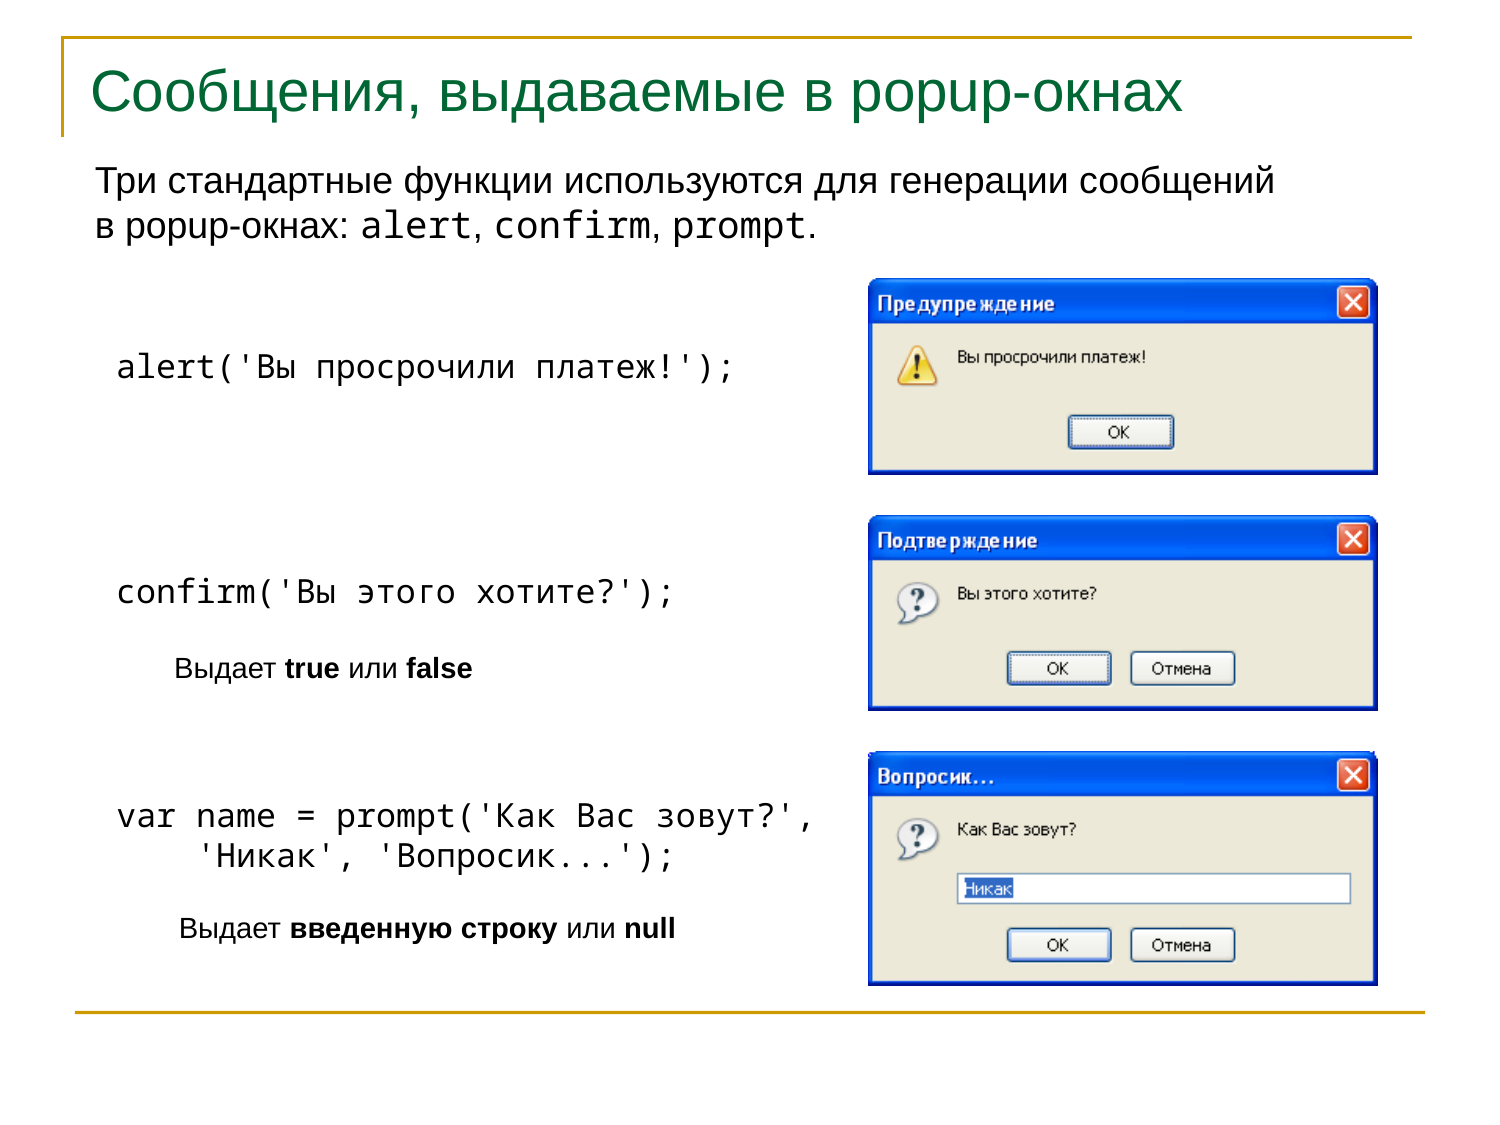

# Сообщения, выдаваемые в popup-окнах
Три стандартные функции используются для генерации сообщений
в popup-окнах: alert, confirm, prompt.
alert('Вы просрочили платеж!');
confirm('Вы этого хотите?');
Выдает true или false
var name = prompt('Как Вас зовут?',
 'Никак', 'Вопросик...');
Выдает введенную строку или null